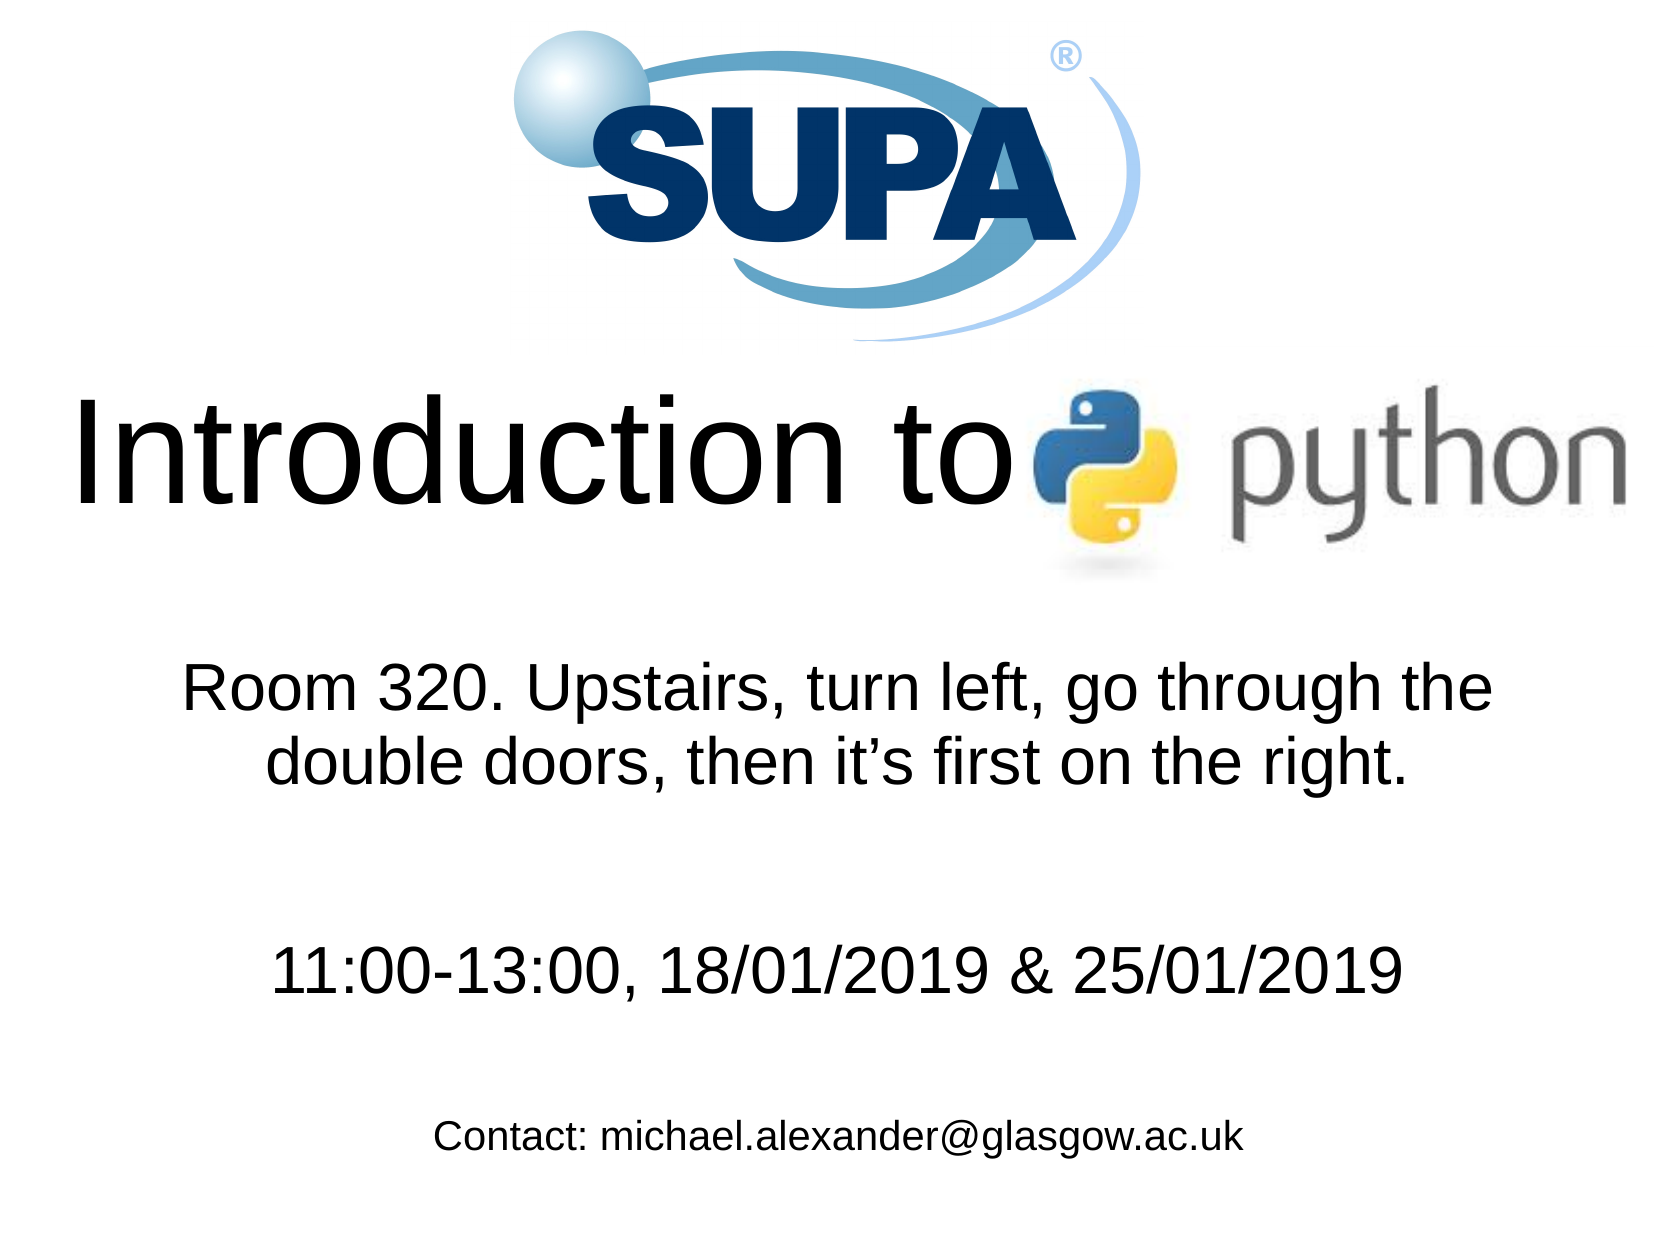

Introduction to
# Room 320. Upstairs, turn left, go through the double doors, then it’s first on the right.
11:00-13:00, 18/01/2019 & 25/01/2019
Contact: michael.alexander@glasgow.ac.uk